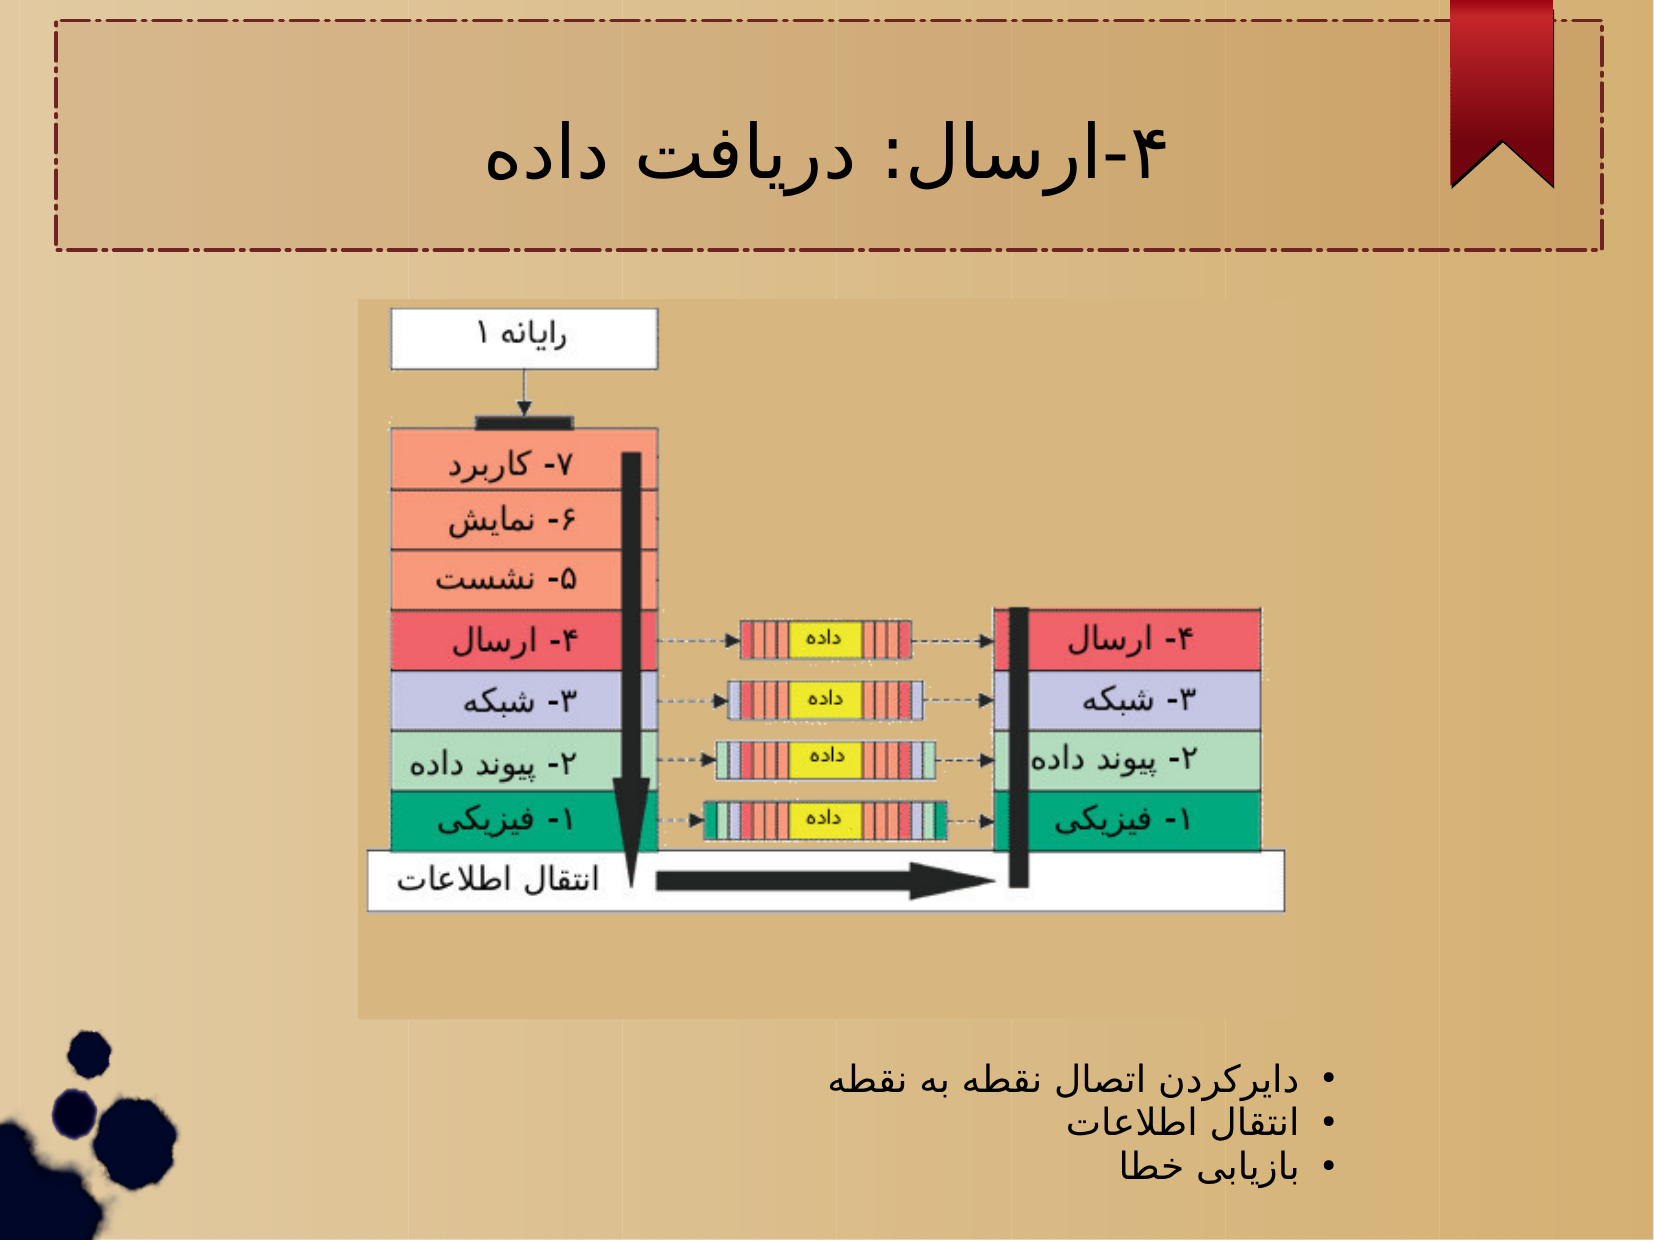

# ۴-ارسال: دریافت داده
دایرکردن اتصال نقطه به نقطه
انتقال اطلاعات
بازیابی خطا